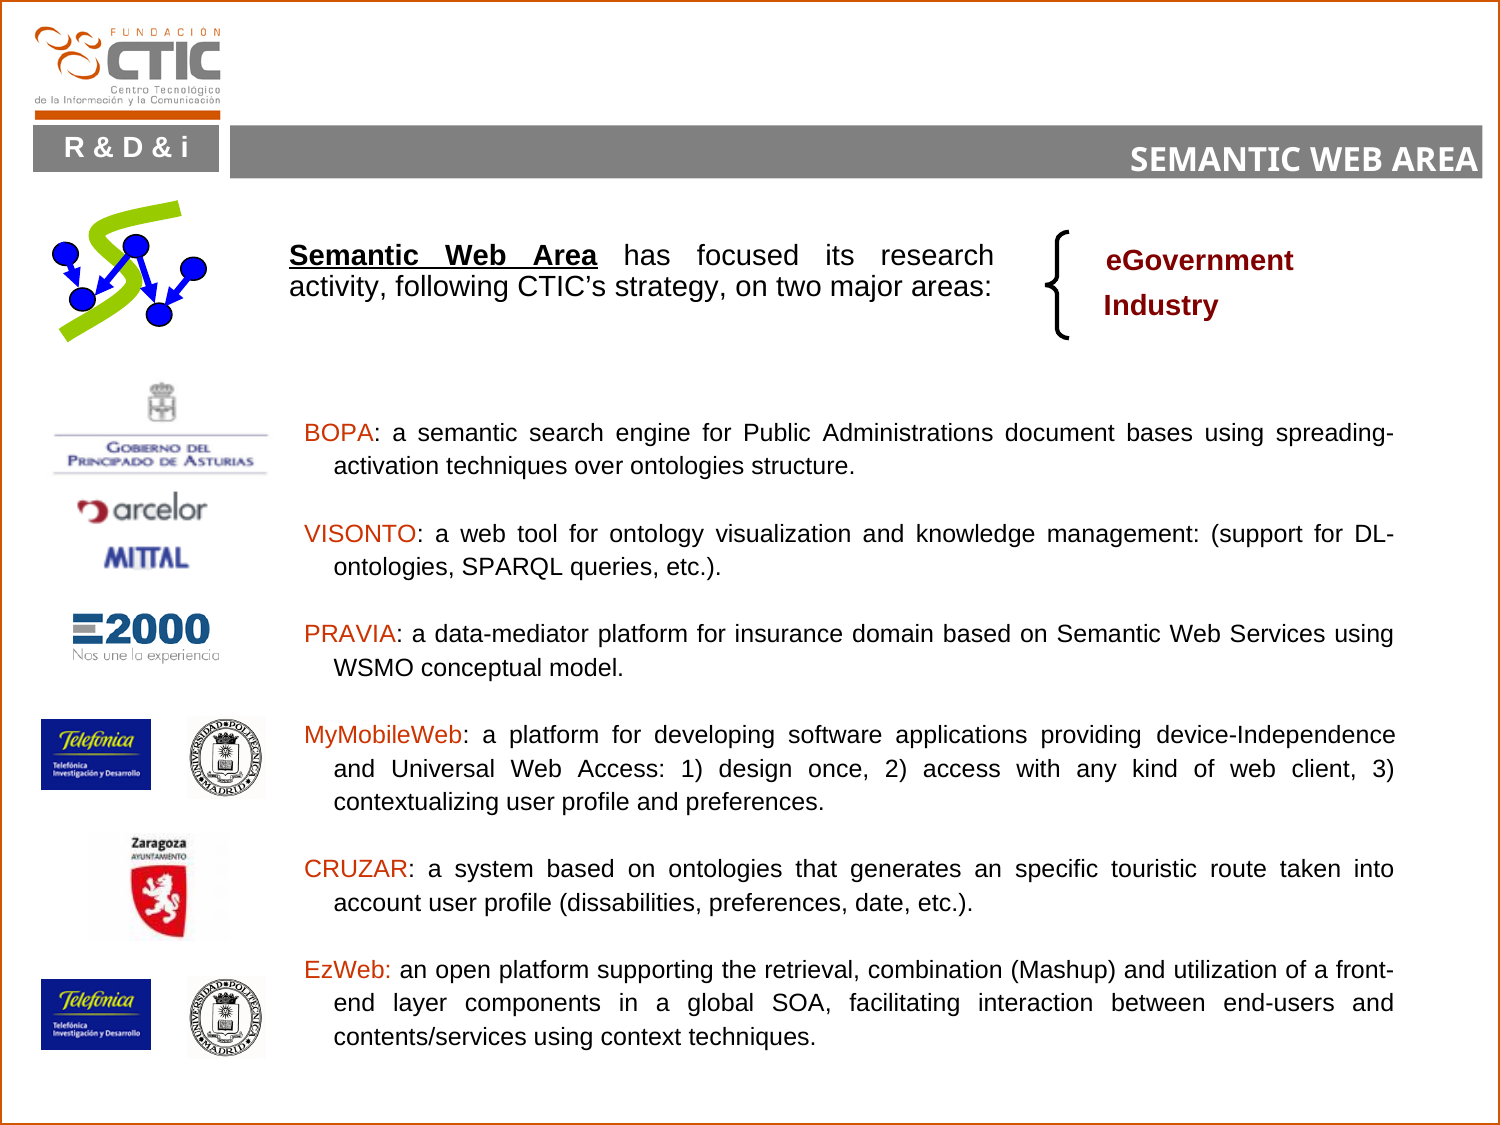

SEMANTIC WEB AREA
 eGovernment
 Industry
	Semantic Web Area has focused its research activity, following CTIC’s strategy, on two major areas:
BOPA: a semantic search engine for Public Administrations document bases using spreading-activation techniques over ontologies structure.
VISONTO: a web tool for ontology visualization and knowledge management: (support for DL-ontologies, SPARQL queries, etc.).
PRAVIA: a data-mediator platform for insurance domain based on Semantic Web Services using WSMO conceptual model.
MyMobileWeb: a platform for developing software applications providing device-Independence and Universal Web Access: 1) design once, 2) access with any kind of web client, 3) contextualizing user profile and preferences.
CRUZAR: a system based on ontologies that generates an specific touristic route taken into account user profile (dissabilities, preferences, date, etc.).
EzWeb: an open platform supporting the retrieval, combination (Mashup) and utilization of a front-end layer components in a global SOA, facilitating interaction between end-users and contents/services using context techniques.